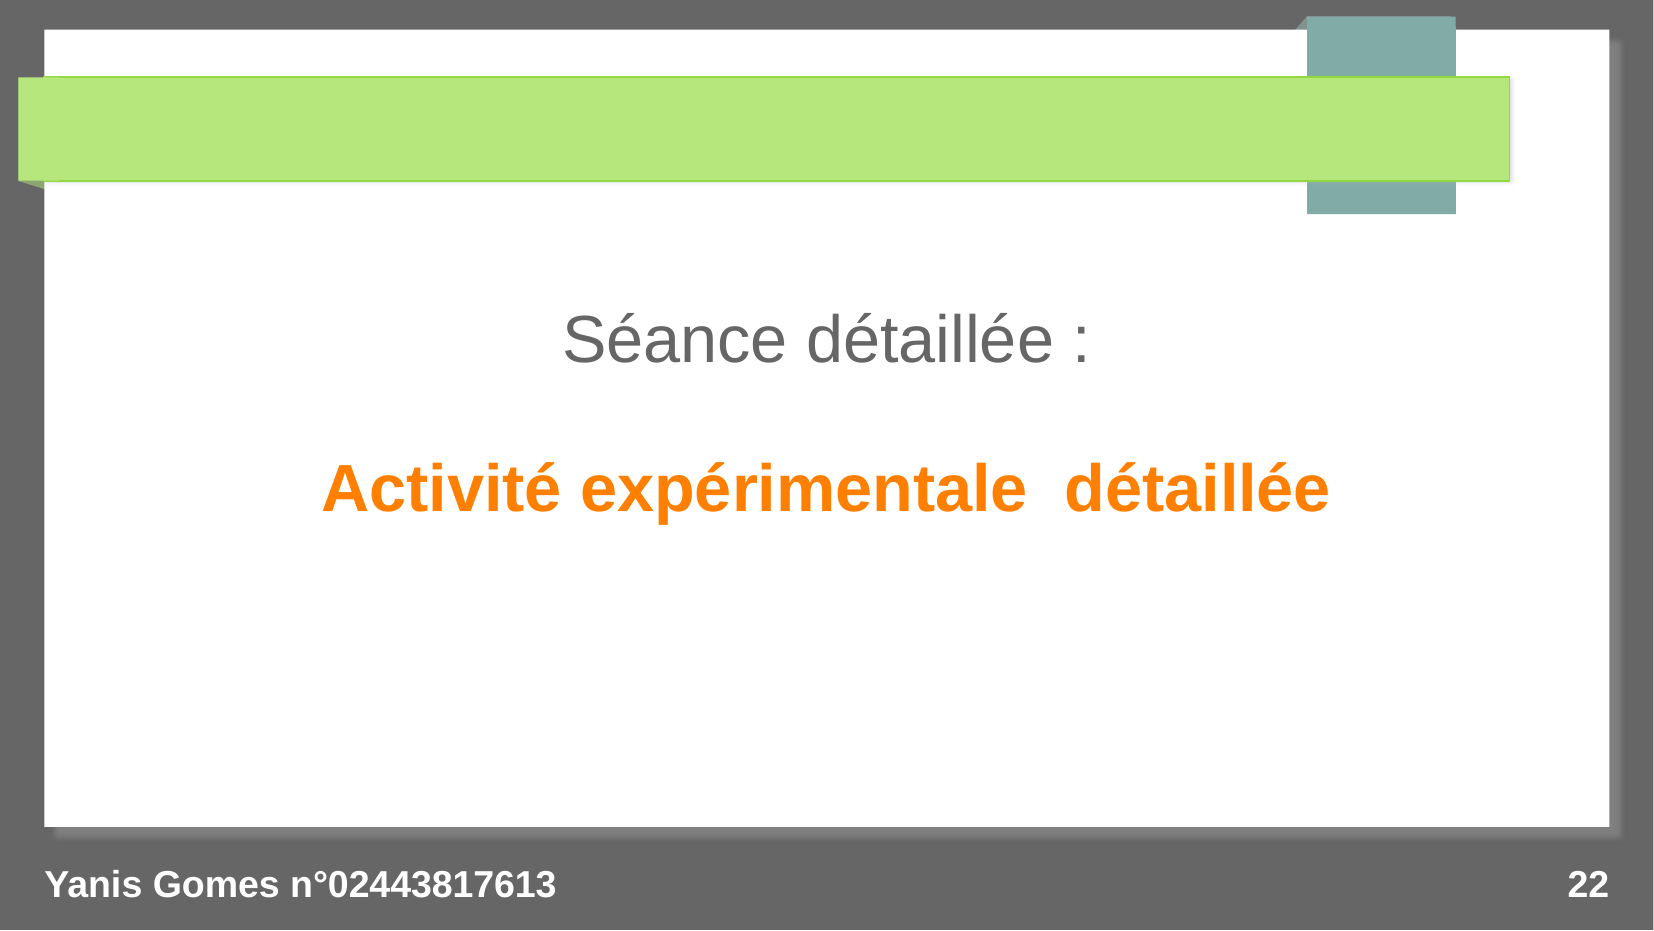

# Séance détaillée :
Activité expérimentale détaillée
Yanis Gomes n°02443817613